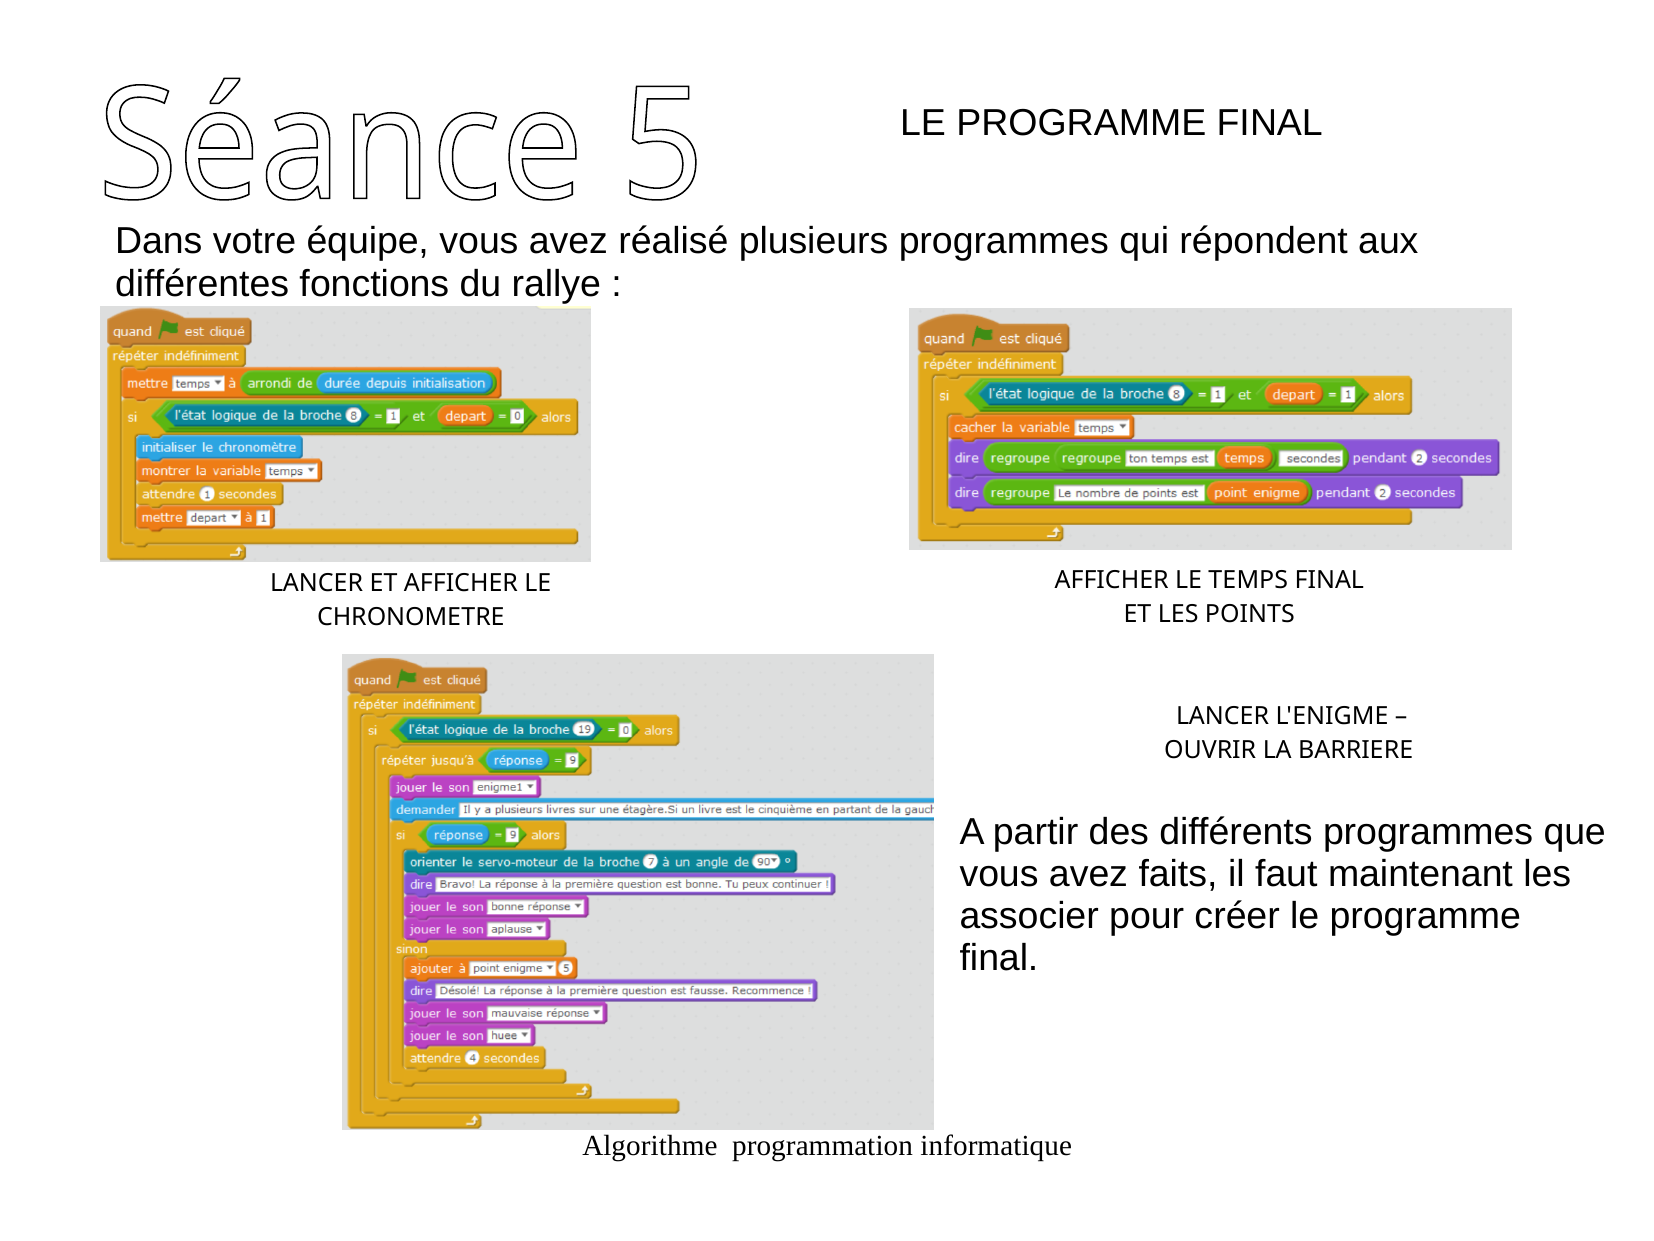

Séance 5
LE PROGRAMME FINAL
Dans votre équipe, vous avez réalisé plusieurs programmes qui répondent aux différentes fonctions du rallye :
AFFICHER LE TEMPS FINAL ET LES POINTS
LANCER ET AFFICHER LE CHRONOMETRE
LANCER L'ENIGME – OUVRIR LA BARRIERE
A partir des différents programmes que vous avez faits, il faut maintenant les associer pour créer le programme final.
Algorithme programmation informatique